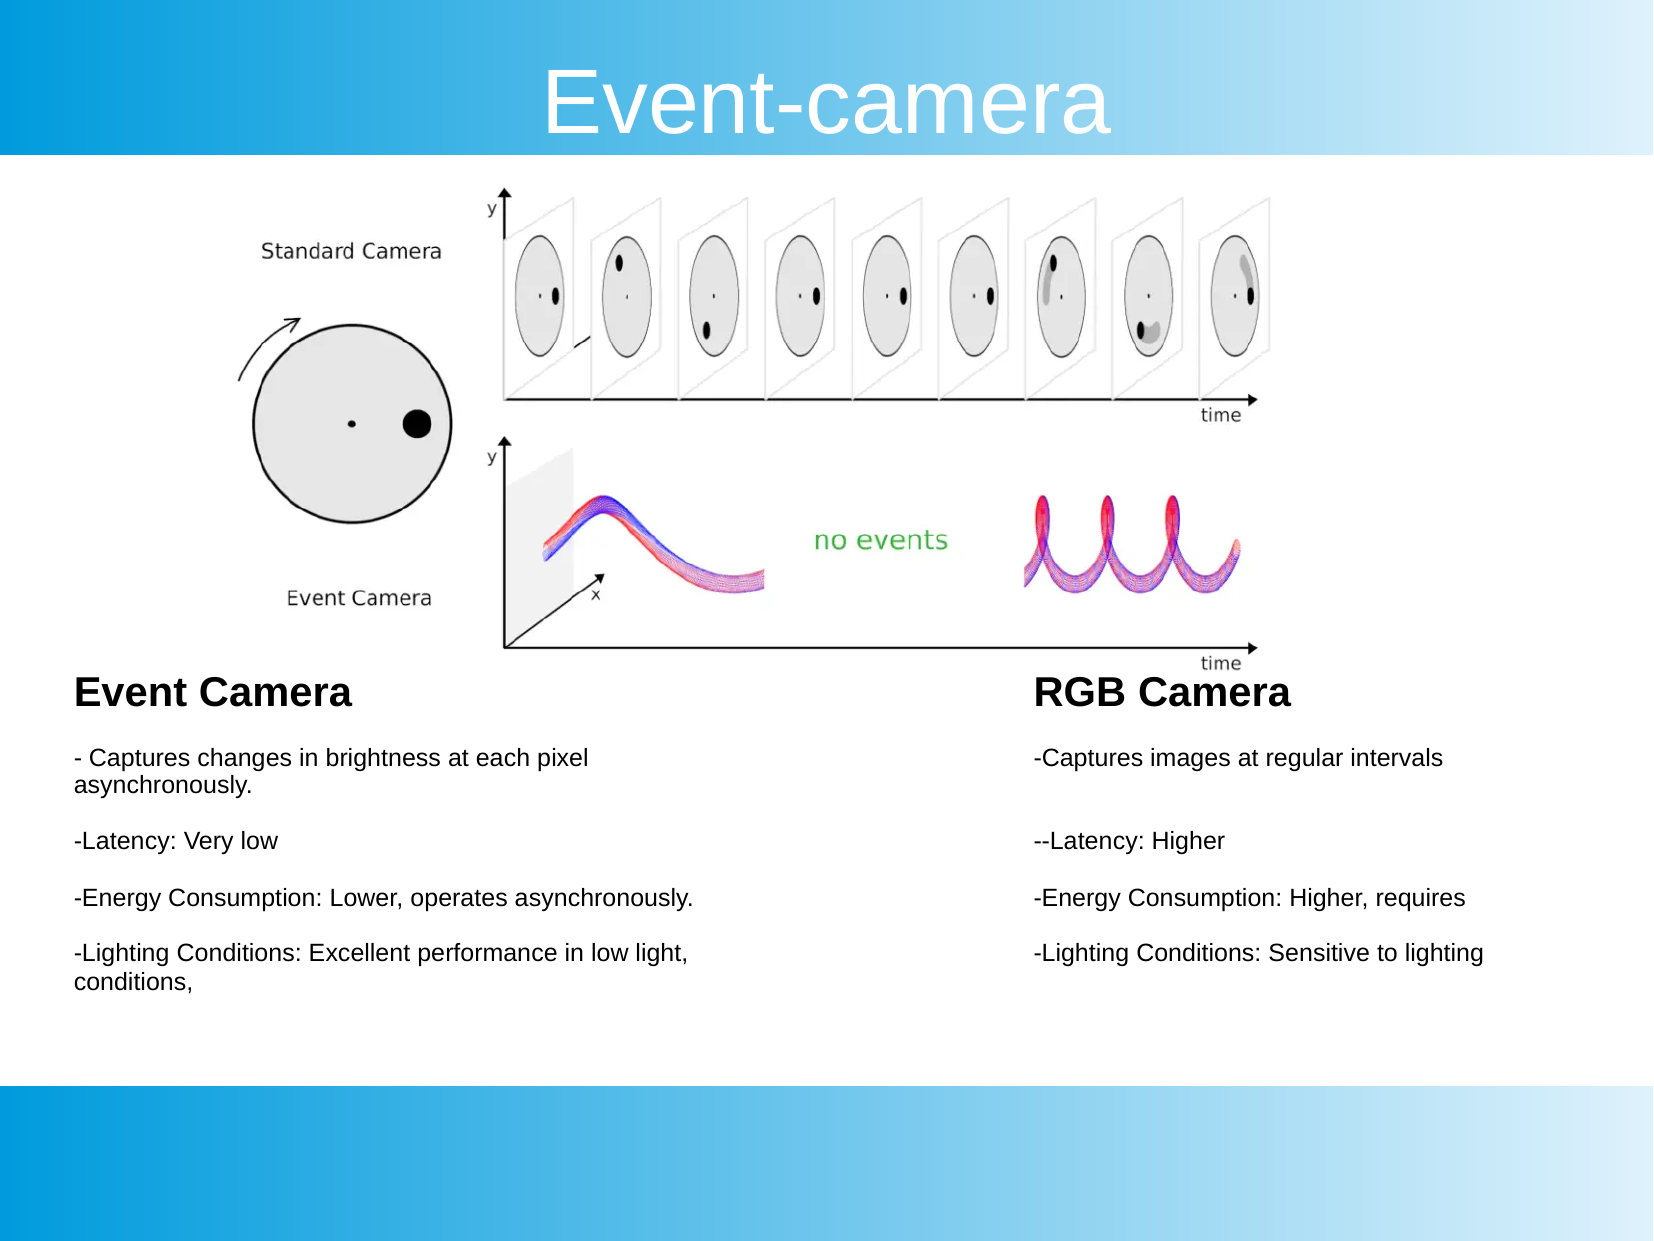

# Event-camera
Event Camera										RGB Camera
- Captures changes in brightness at each pixel							-Captures images at regular intervals
asynchronously.
-Latency: Very low 											--Latency: Higher
-Energy Consumption: Lower, operates asynchronously.					-Energy Consumption: Higher, requires
-Lighting Conditions: Excellent performance in low light, 					-Lighting Conditions: Sensitive to lighting conditions,